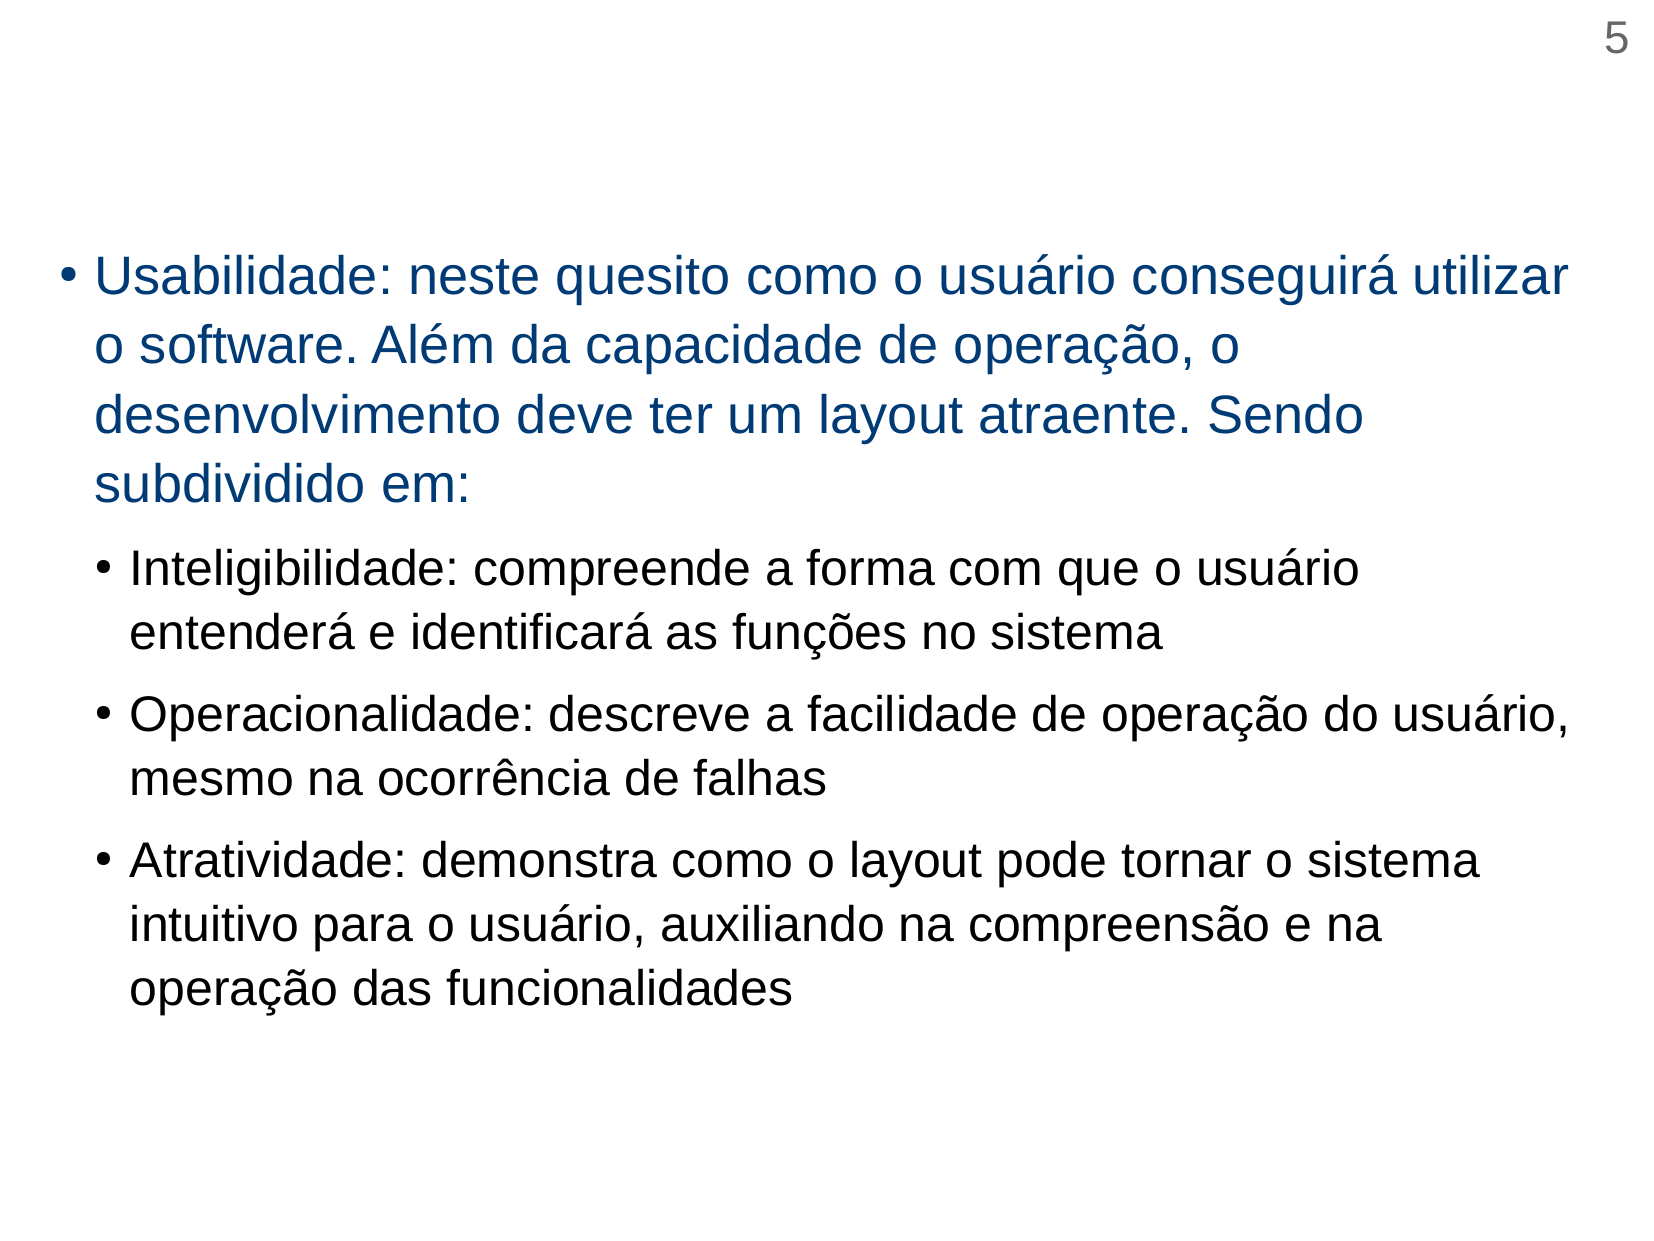

5
#
Usabilidade: neste quesito como o usuário conseguirá utilizar o software. Além da capacidade de operação, o desenvolvimento deve ter um layout atraente. Sendo subdividido em:
Inteligibilidade: compreende a forma com que o usuário entenderá e identificará as funções no sistema
Operacionalidade: descreve a facilidade de operação do usuário, mesmo na ocorrência de falhas
Atratividade: demonstra como o layout pode tornar o sistema intuitivo para o usuário, auxiliando na compreensão e na operação das funcionalidades